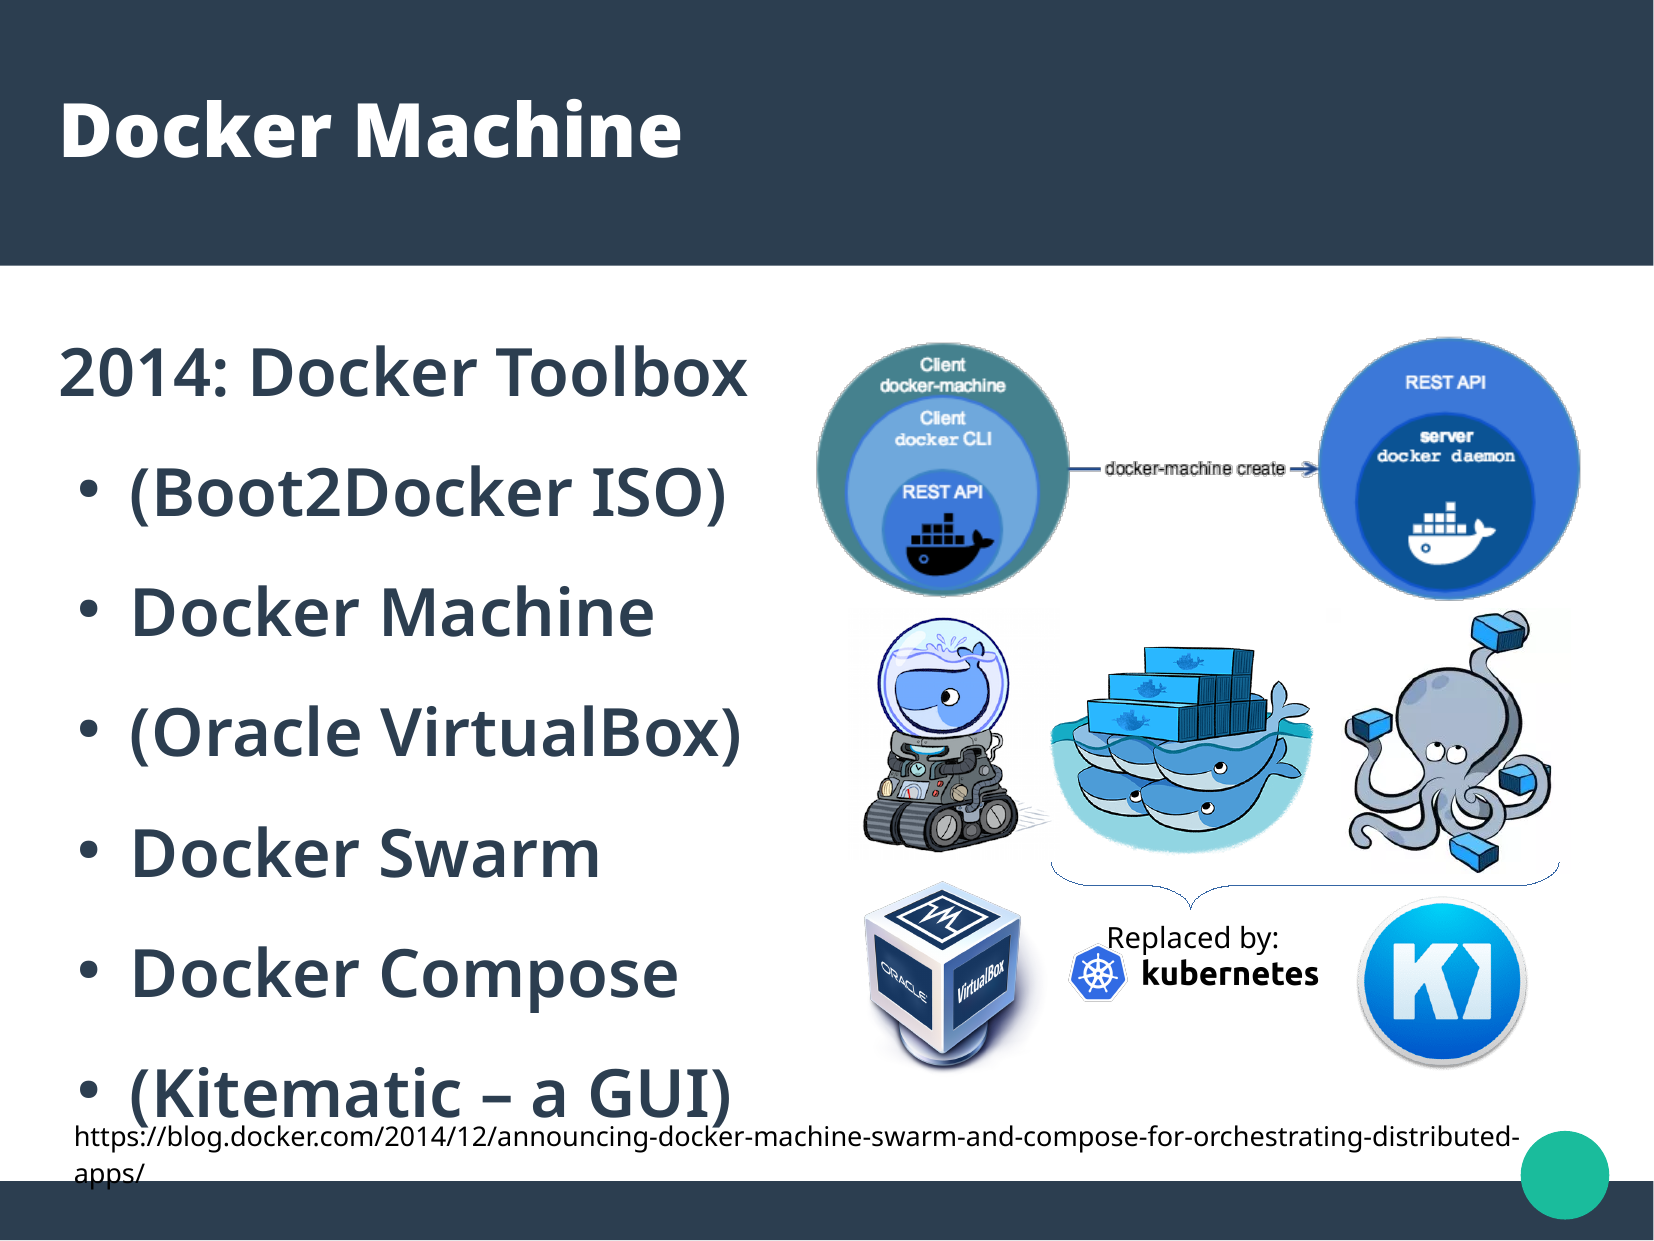

# Docker Machine
2014: Docker Toolbox
(Boot2Docker ISO)
Docker Machine
(Oracle VirtualBox)
Docker Swarm
Docker Compose
(Kitematic – a GUI)
Replaced by:
https://blog.docker.com/2014/12/announcing-docker-machine-swarm-and-compose-for-orchestrating-distributed-apps/